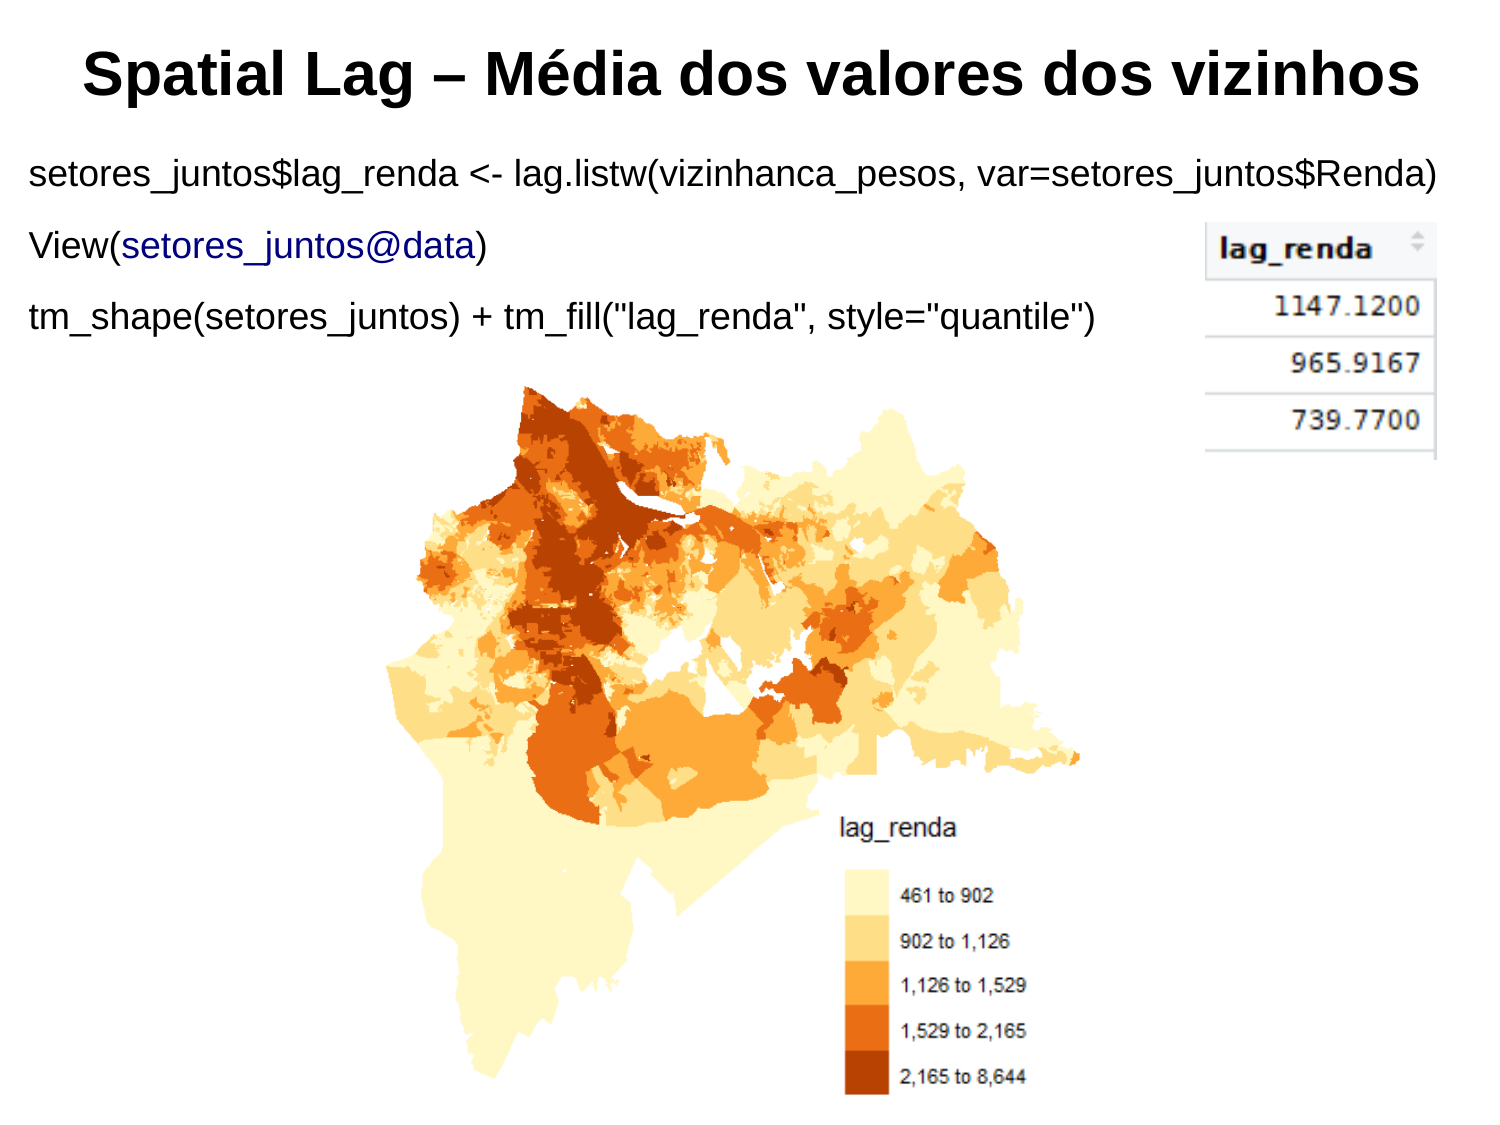

# Spatial Lag – Média dos valores dos vizinhos
setores_juntos$lag_renda <- lag.listw(vizinhanca_pesos, var=setores_juntos$Renda)
View(setores_juntos@data)
tm_shape(setores_juntos) + tm_fill("lag_renda", style="quantile")